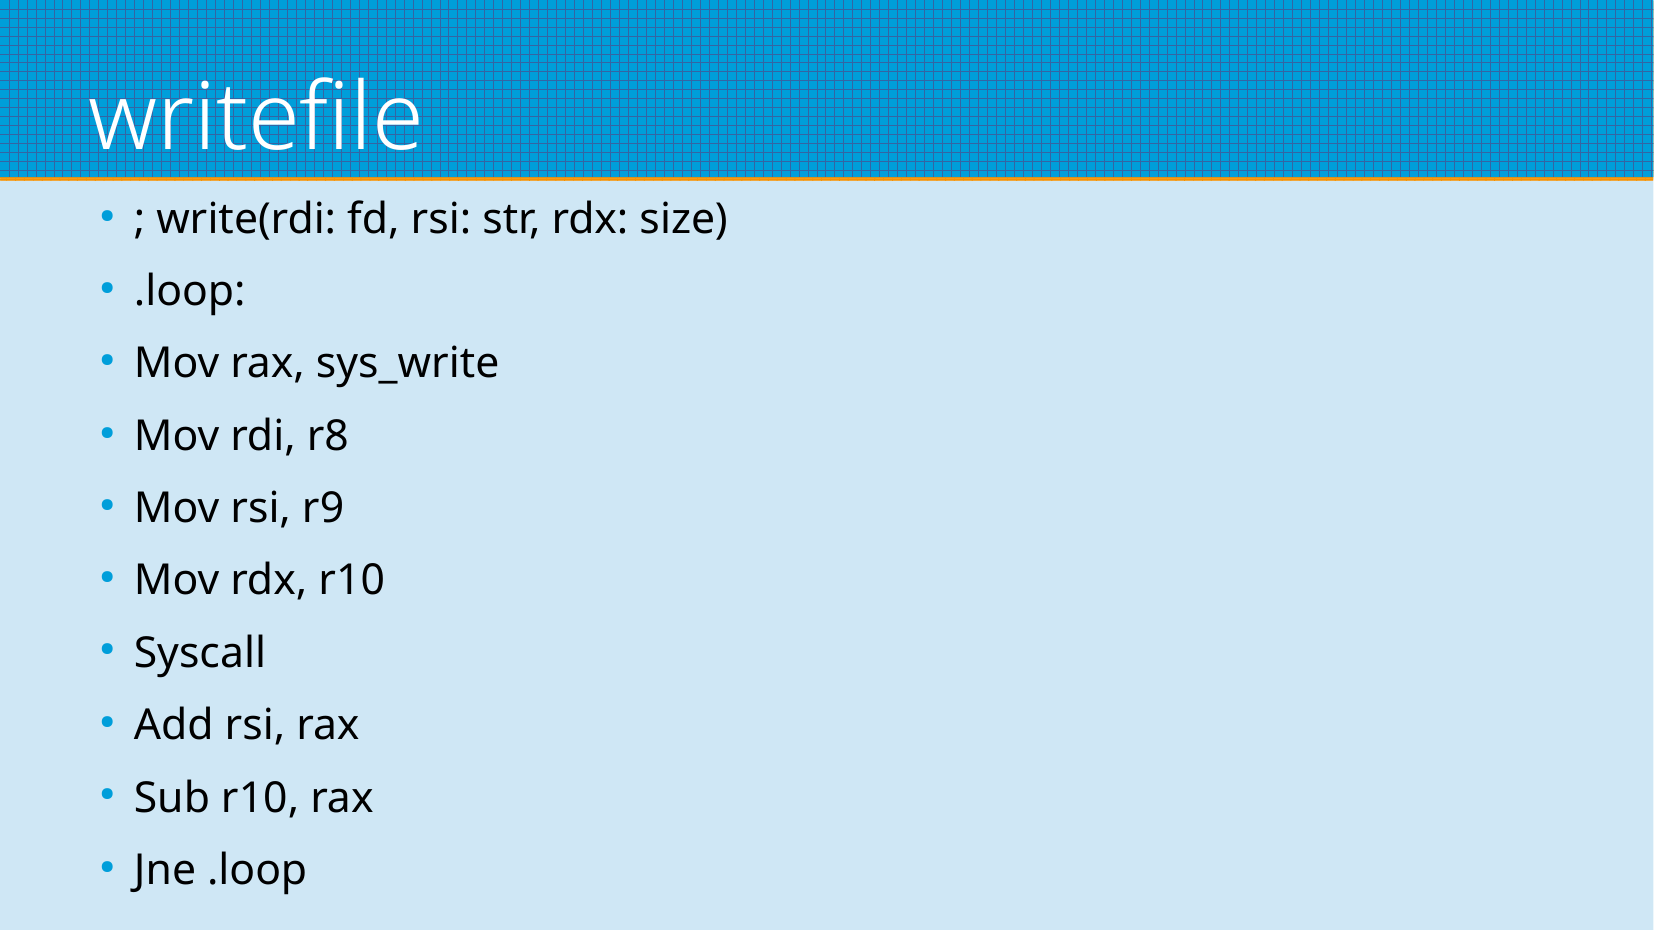

# writefile
; write(rdi: fd, rsi: str, rdx: size)
.loop:
Mov rax, sys_write
Mov rdi, r8
Mov rsi, r9
Mov rdx, r10
Syscall
Add rsi, rax
Sub r10, rax
Jne .loop